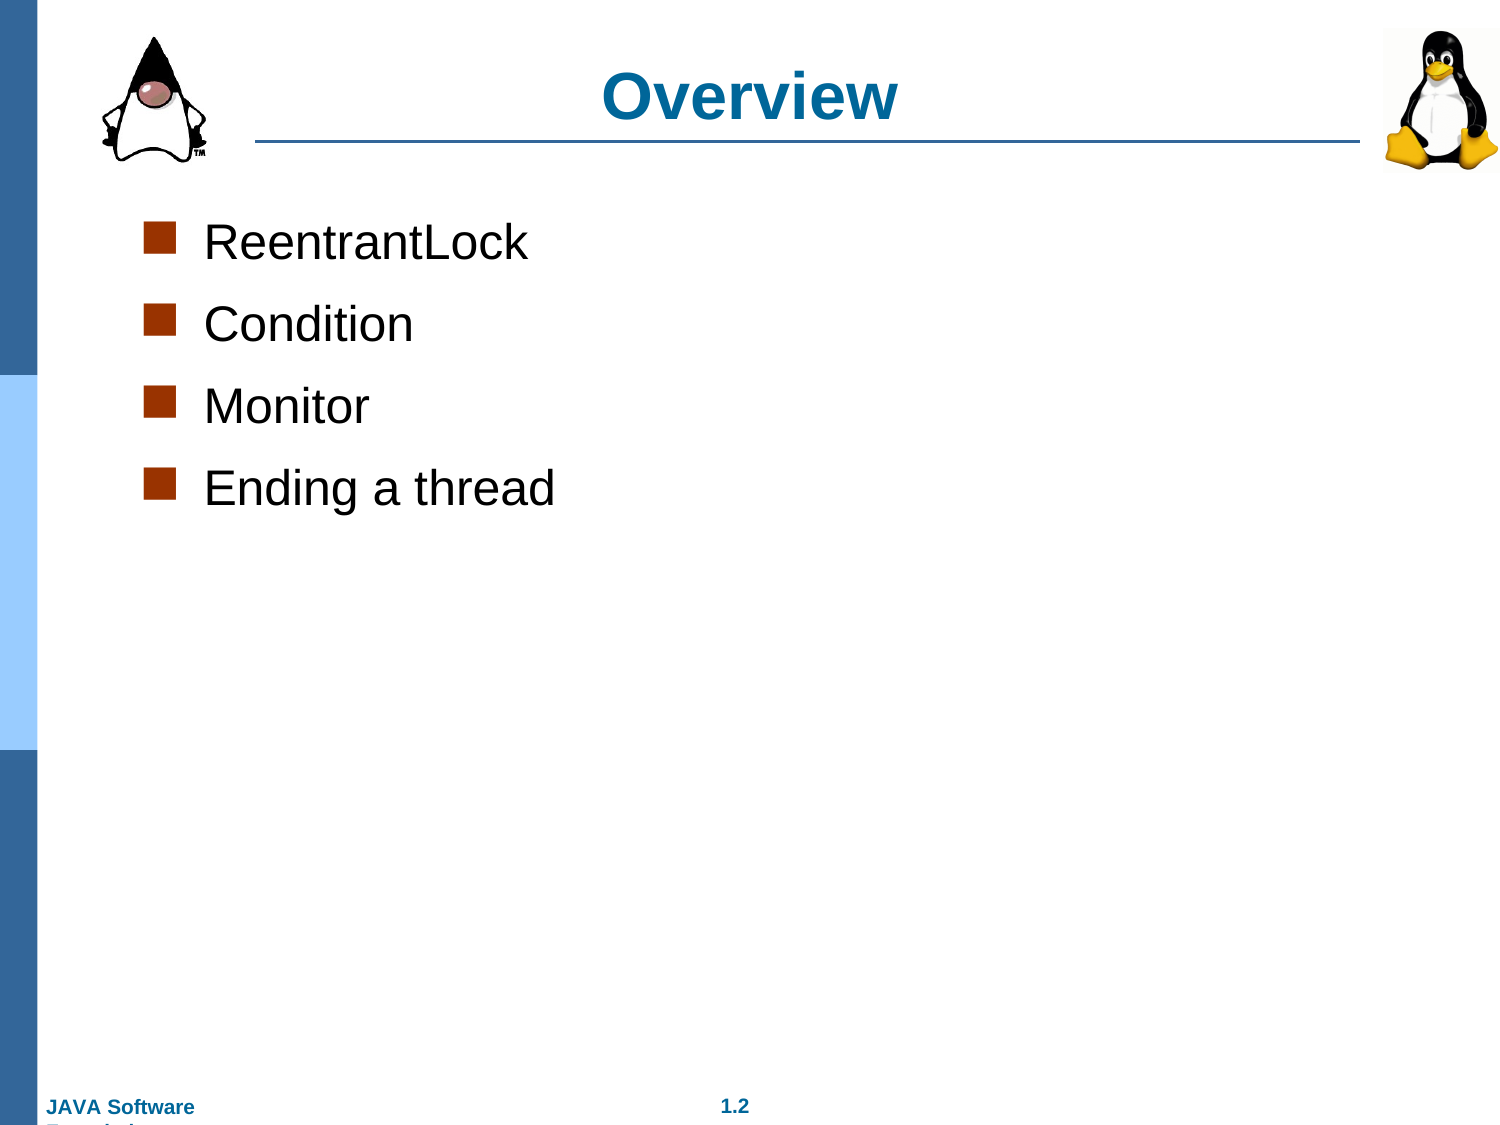

# Overview
ReentrantLock
Condition
Monitor
Ending a thread